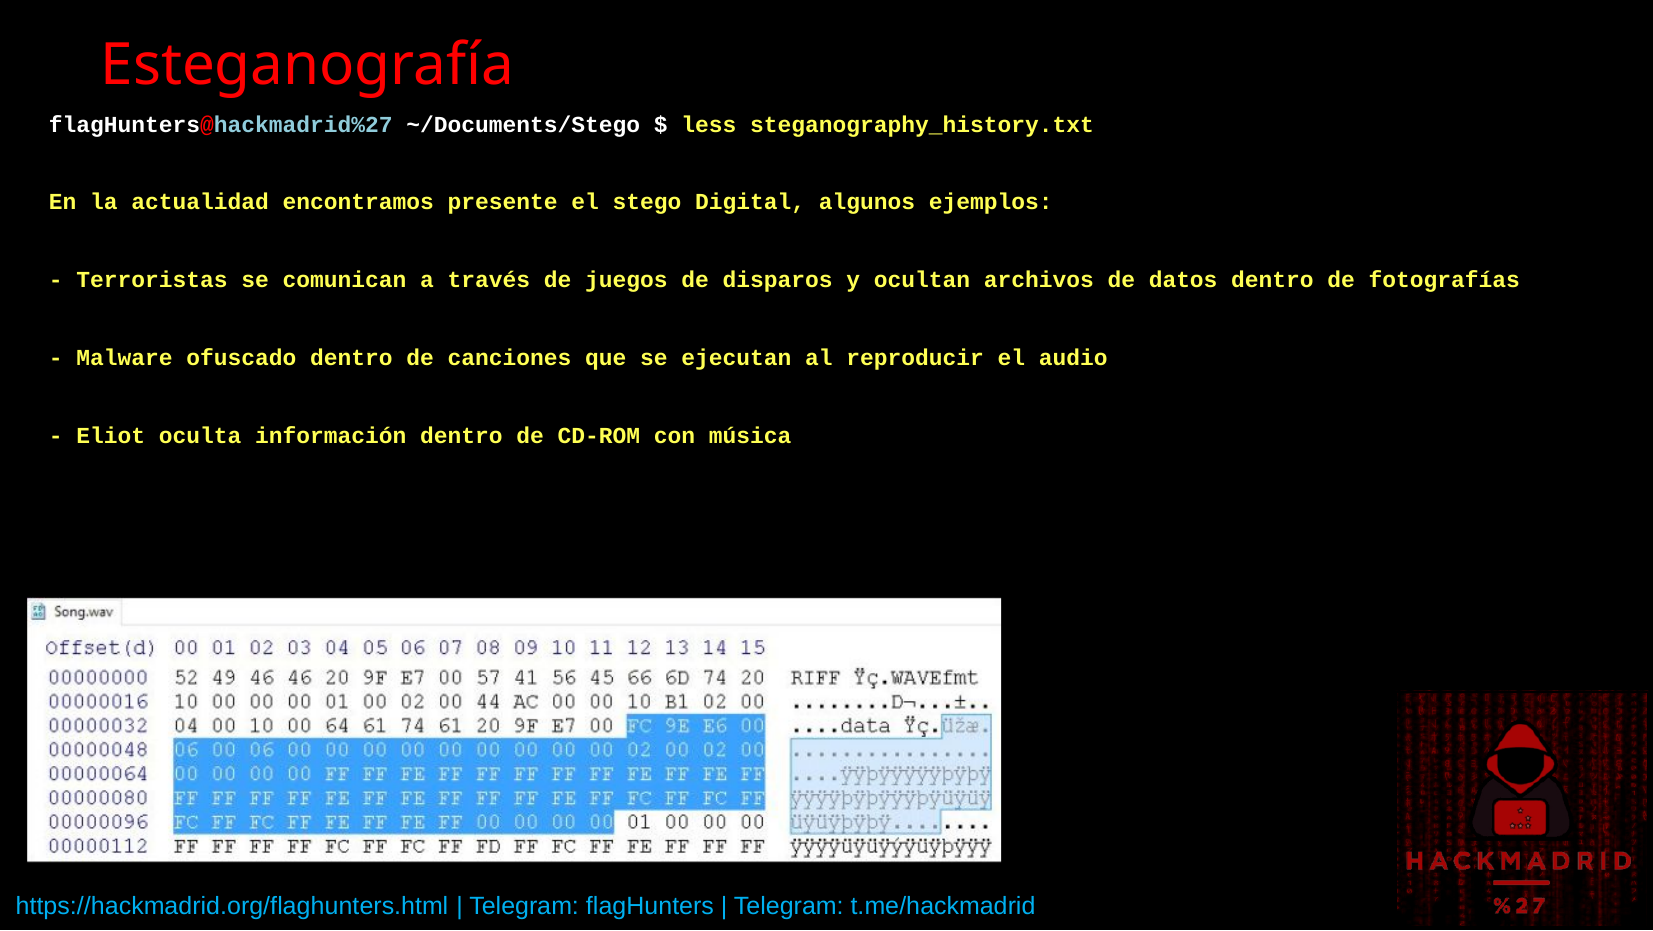

Esteganografía
# flagHunters@hackmadrid%27 ~/Documents/Stego $ less steganography_history.txt En la actualidad encontramos presente el stego Digital, algunos ejemplos: - Terroristas se comunican a través de juegos de disparos y ocultan archivos de datos dentro de fotografías - Malware ofuscado dentro de canciones que se ejecutan al reproducir el audio - Eliot oculta información dentro de CD-ROM con música
https://hackmadrid.org/flaghunters.html | Telegram: flagHunters | Telegram: t.me/hackmadrid